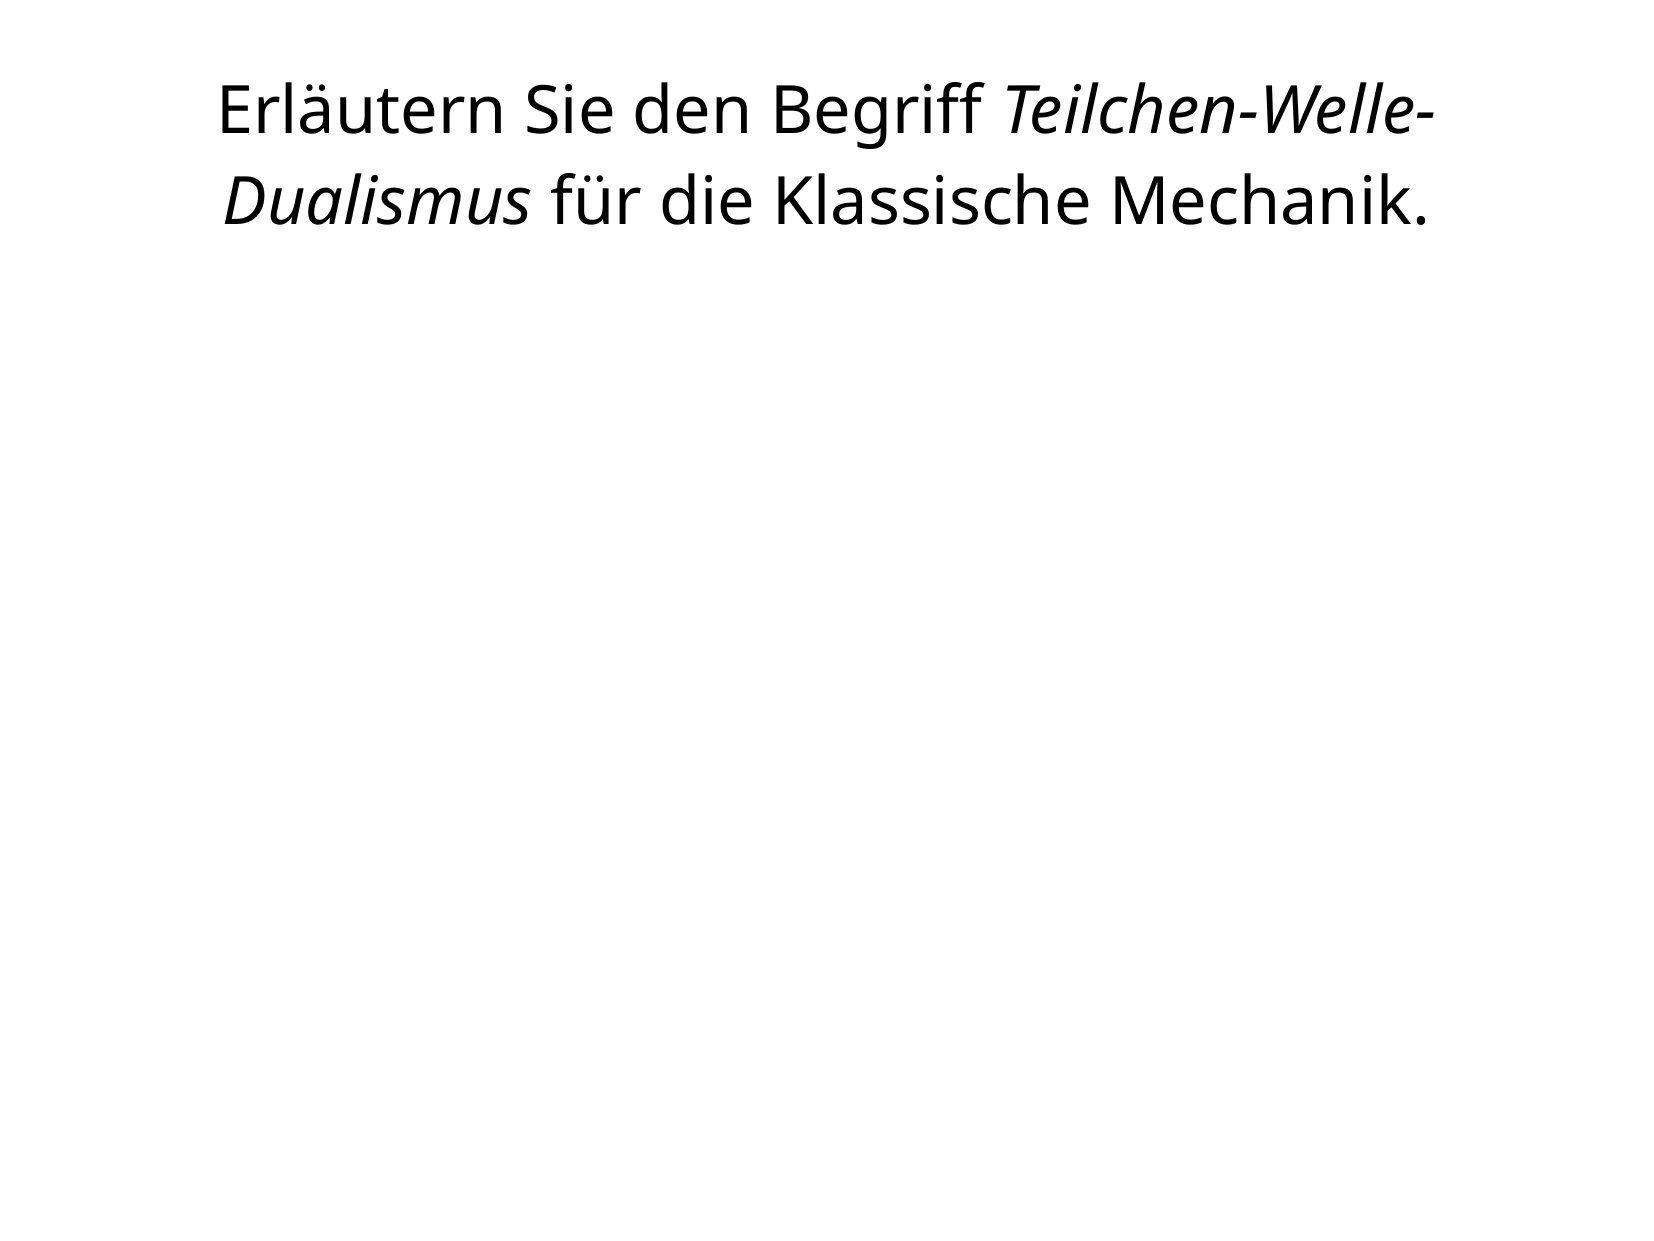

# Erläutern Sie den Begriff Teilchen-Welle-Dualismus für die Klassische Mechanik.